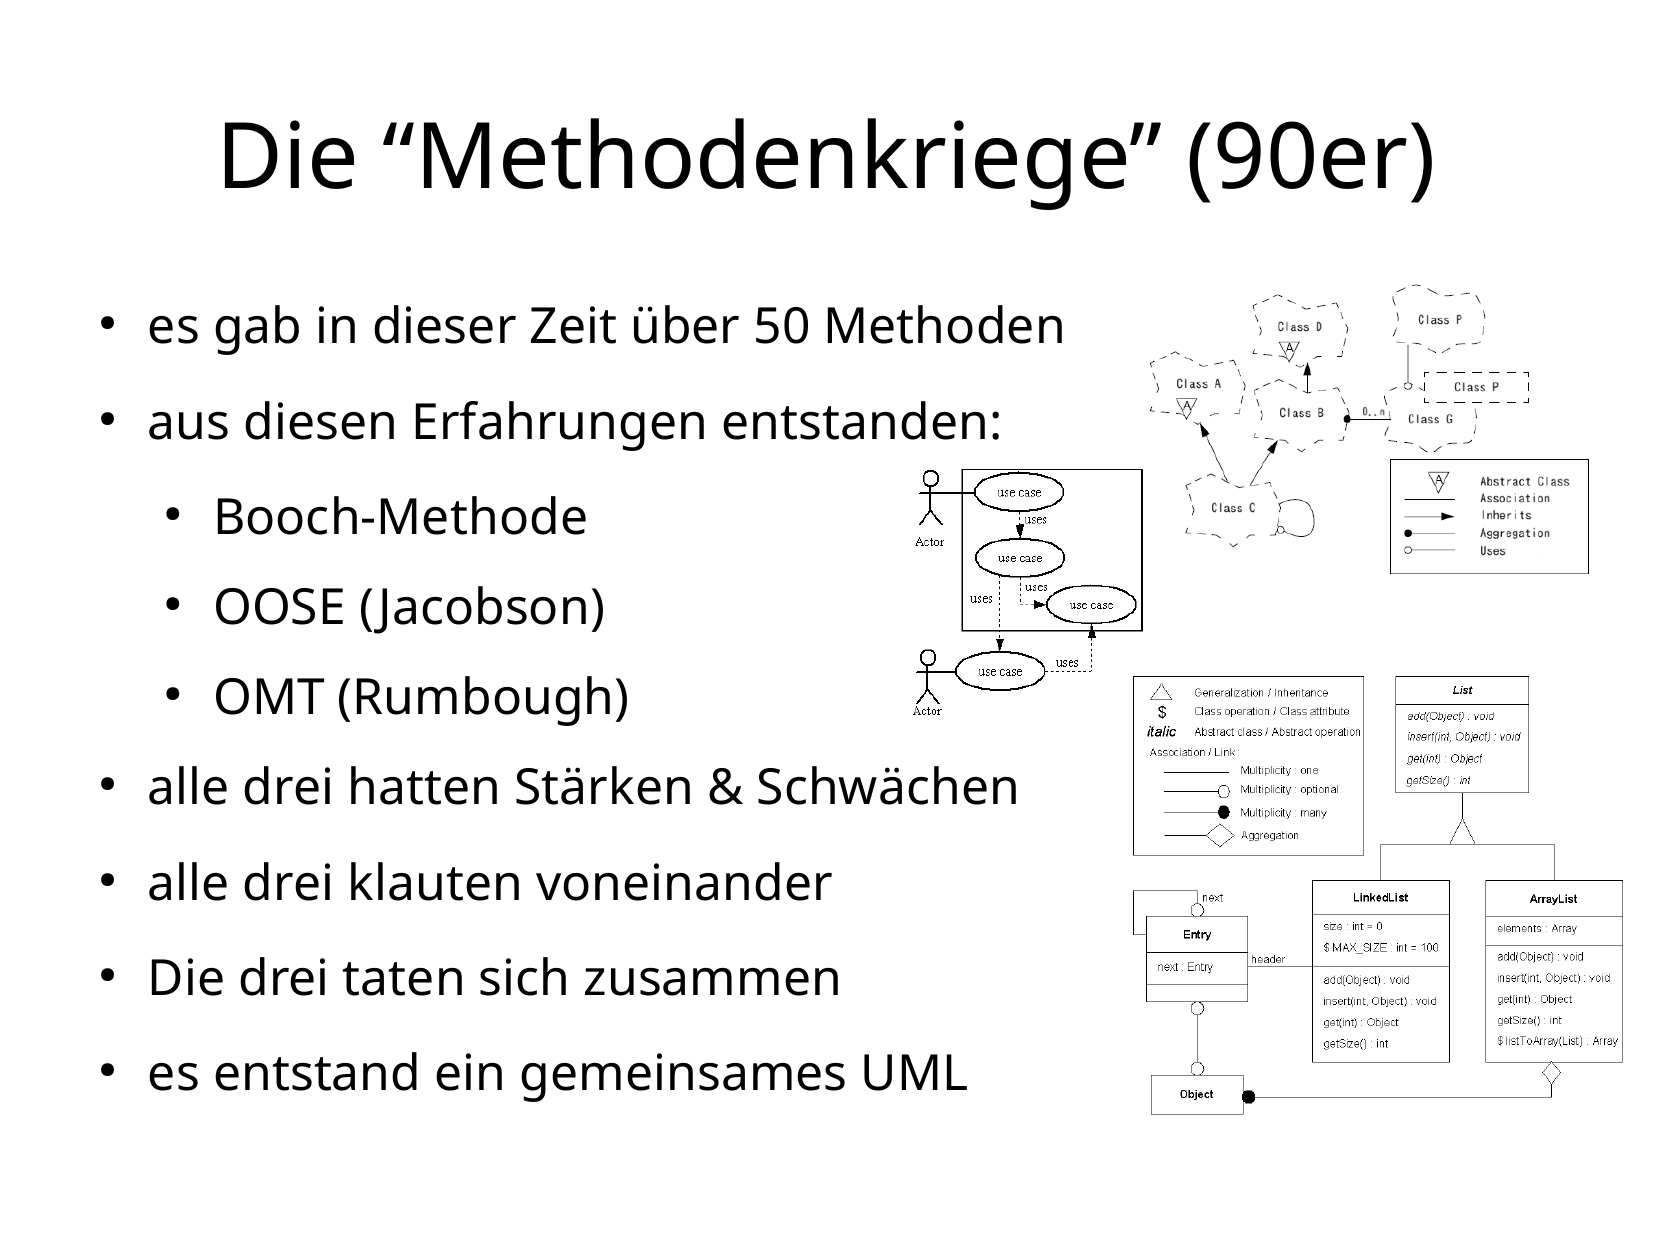

# Die “Methodenkriege” (90er)
es gab in dieser Zeit über 50 Methoden
aus diesen Erfahrungen entstanden:
Booch-Methode
OOSE (Jacobson)
OMT (Rumbough)
alle drei hatten Stärken & Schwächen
alle drei klauten voneinander
Die drei taten sich zusammen
es entstand ein gemeinsames UML